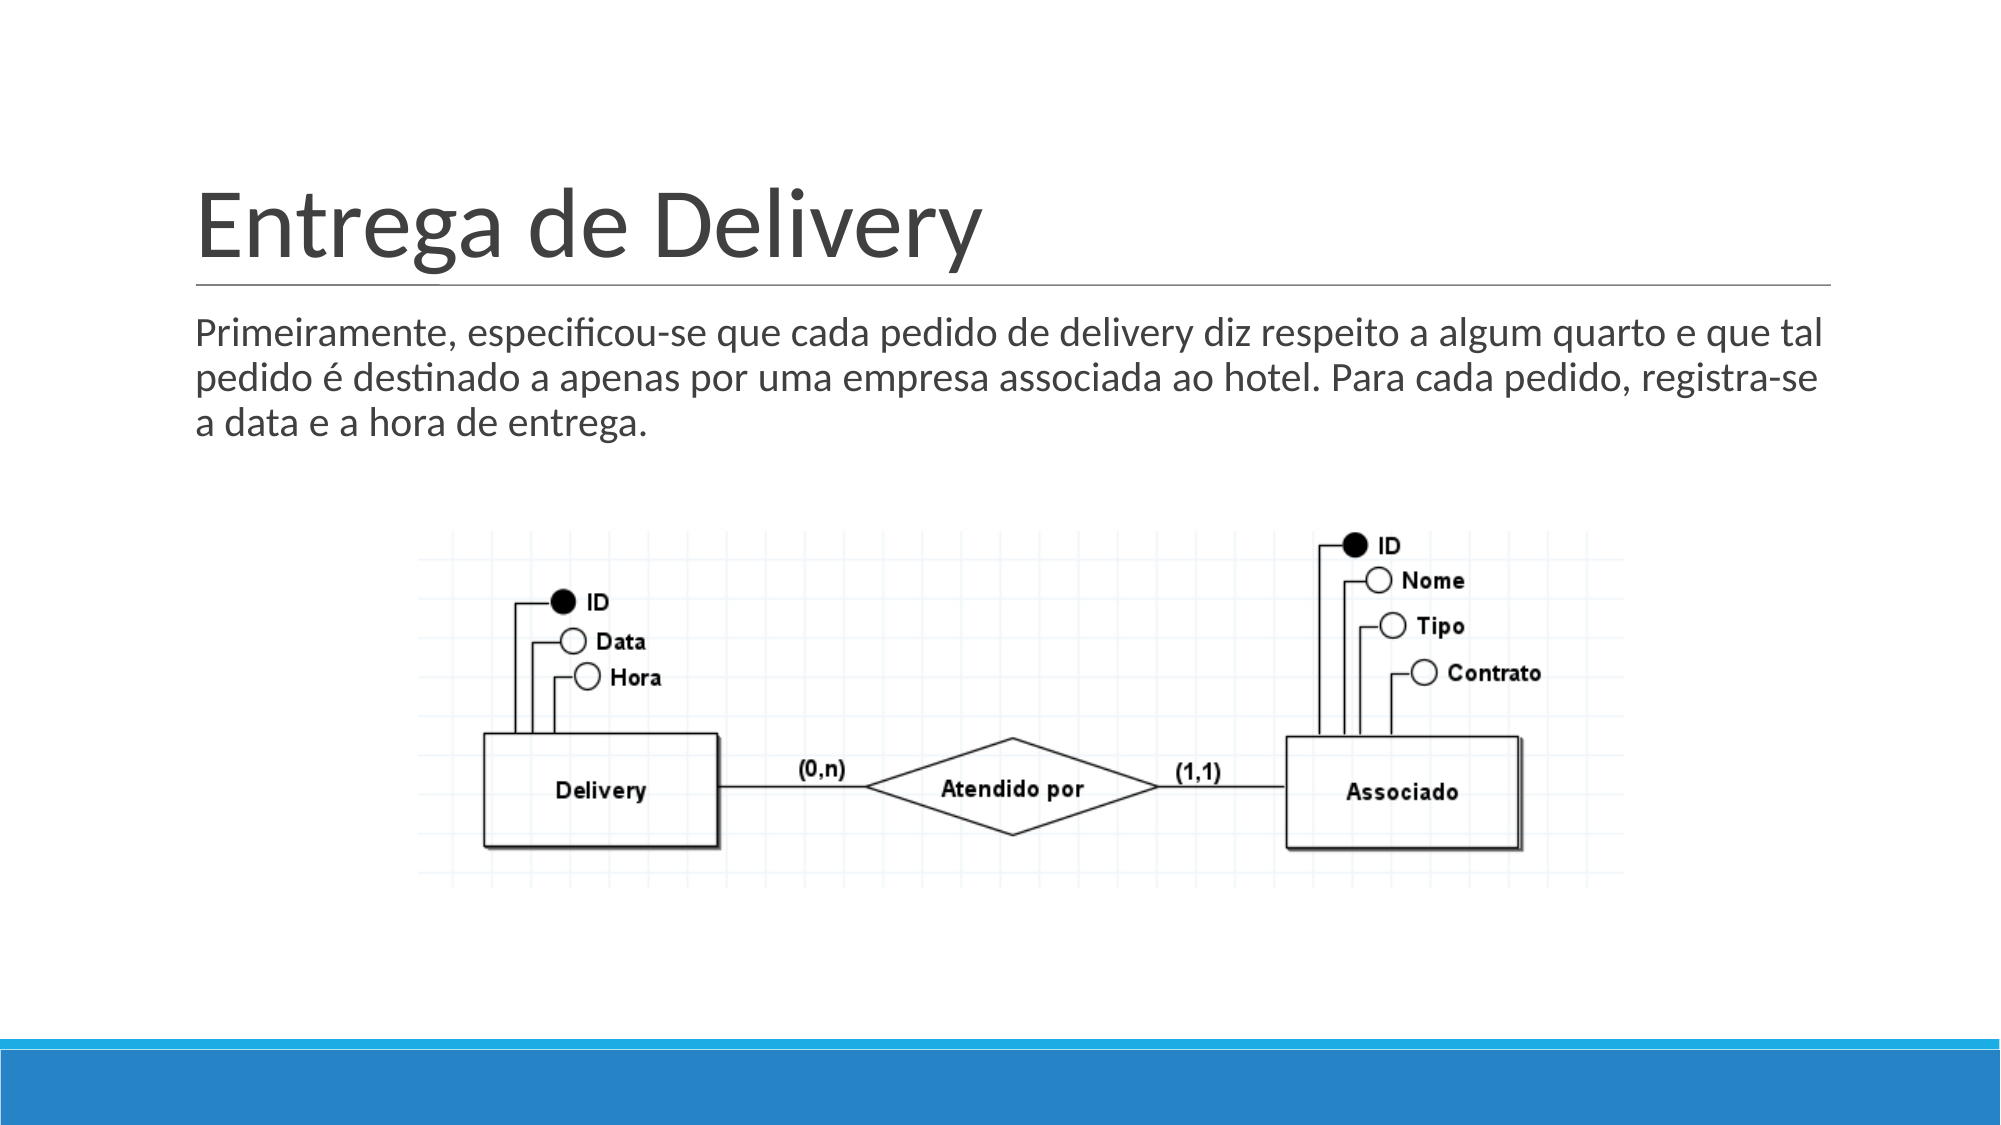

Entrega de Delivery
Primeiramente, especificou-se que cada pedido de delivery diz respeito a algum quarto e que tal pedido é destinado a apenas por uma empresa associada ao hotel. Para cada pedido, registra-se a data e a hora de entrega.